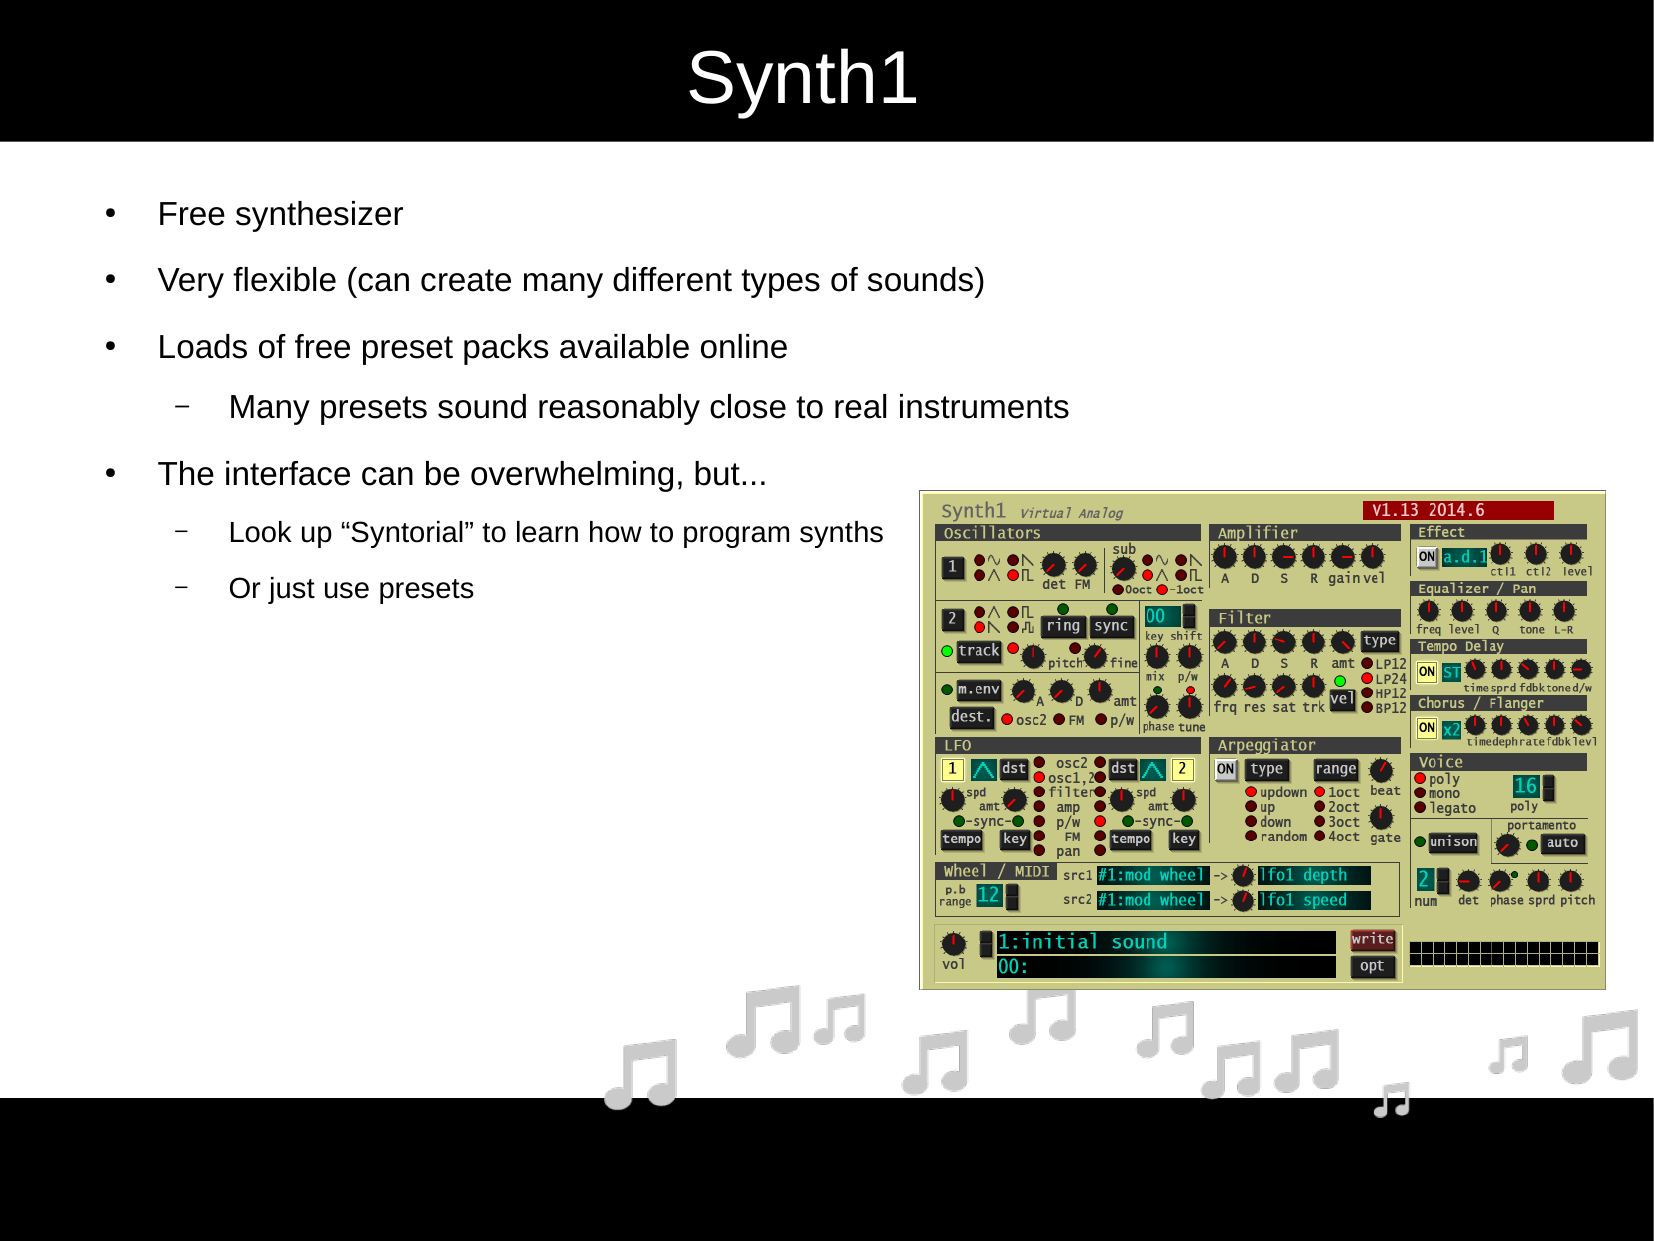

# Synth1
Free synthesizer
Very flexible (can create many different types of sounds)
Loads of free preset packs available online
Many presets sound reasonably close to real instruments
The interface can be overwhelming, but...
Look up “Syntorial” to learn how to program synths
Or just use presets